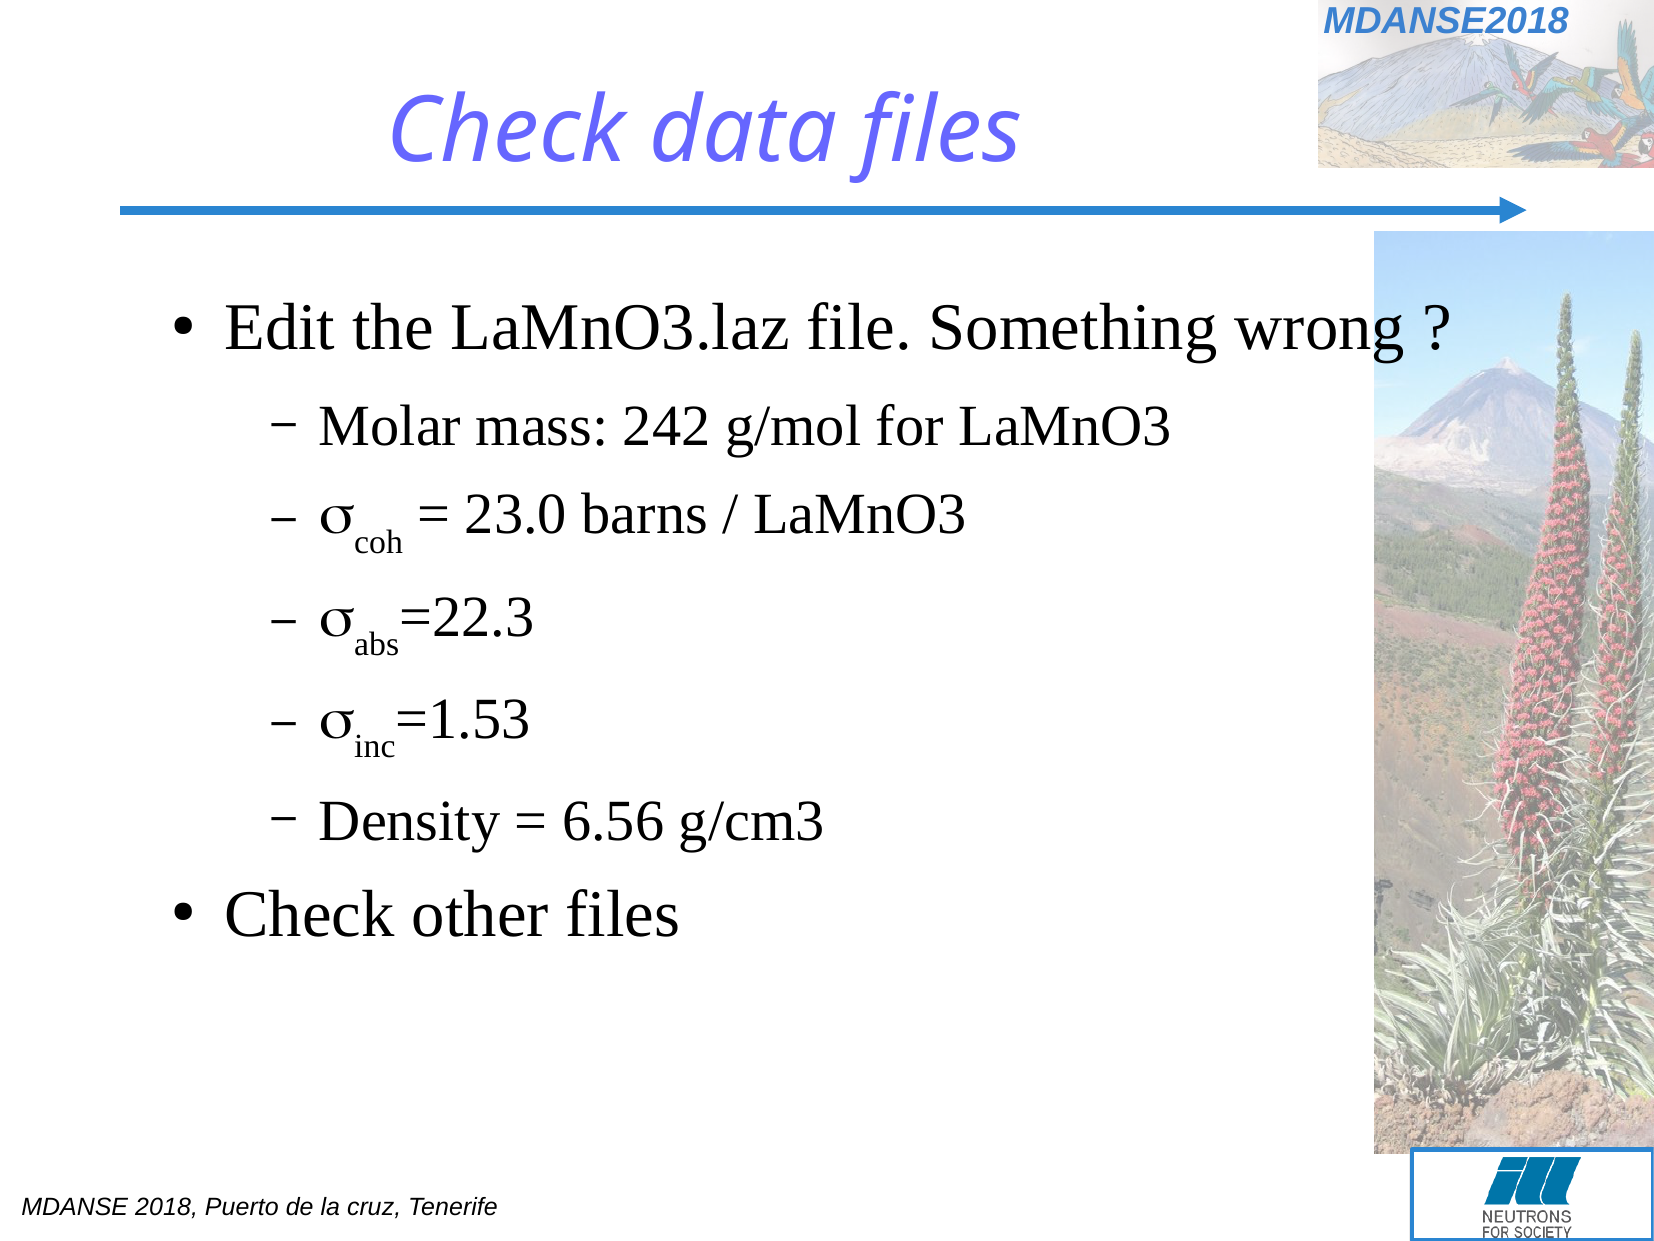

# Check data files
Edit the LaMnO3.laz file. Something wrong ?
Molar mass: 242 g/mol for LaMnO3
scoh = 23.0 barns / LaMnO3
sabs=22.3
sinc=1.53
Density = 6.56 g/cm3
Check other files